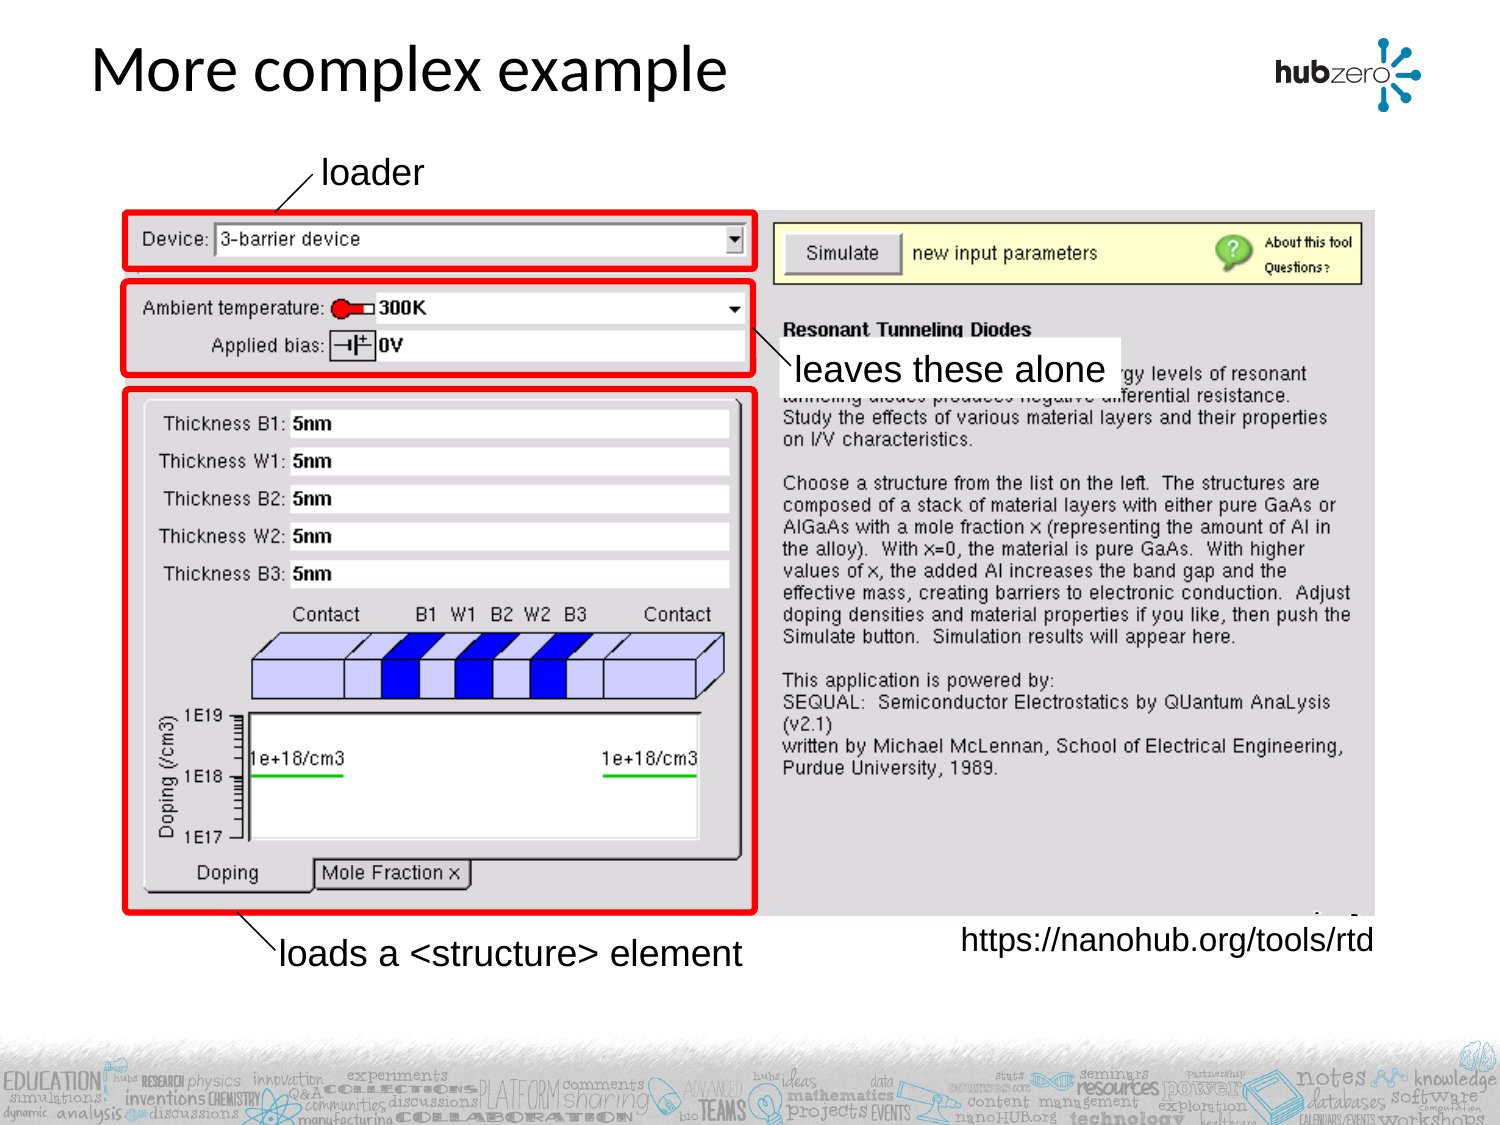

More complex example
loader
leaves these alone
https://nanohub.org/tools/rtd
loads a <structure> element